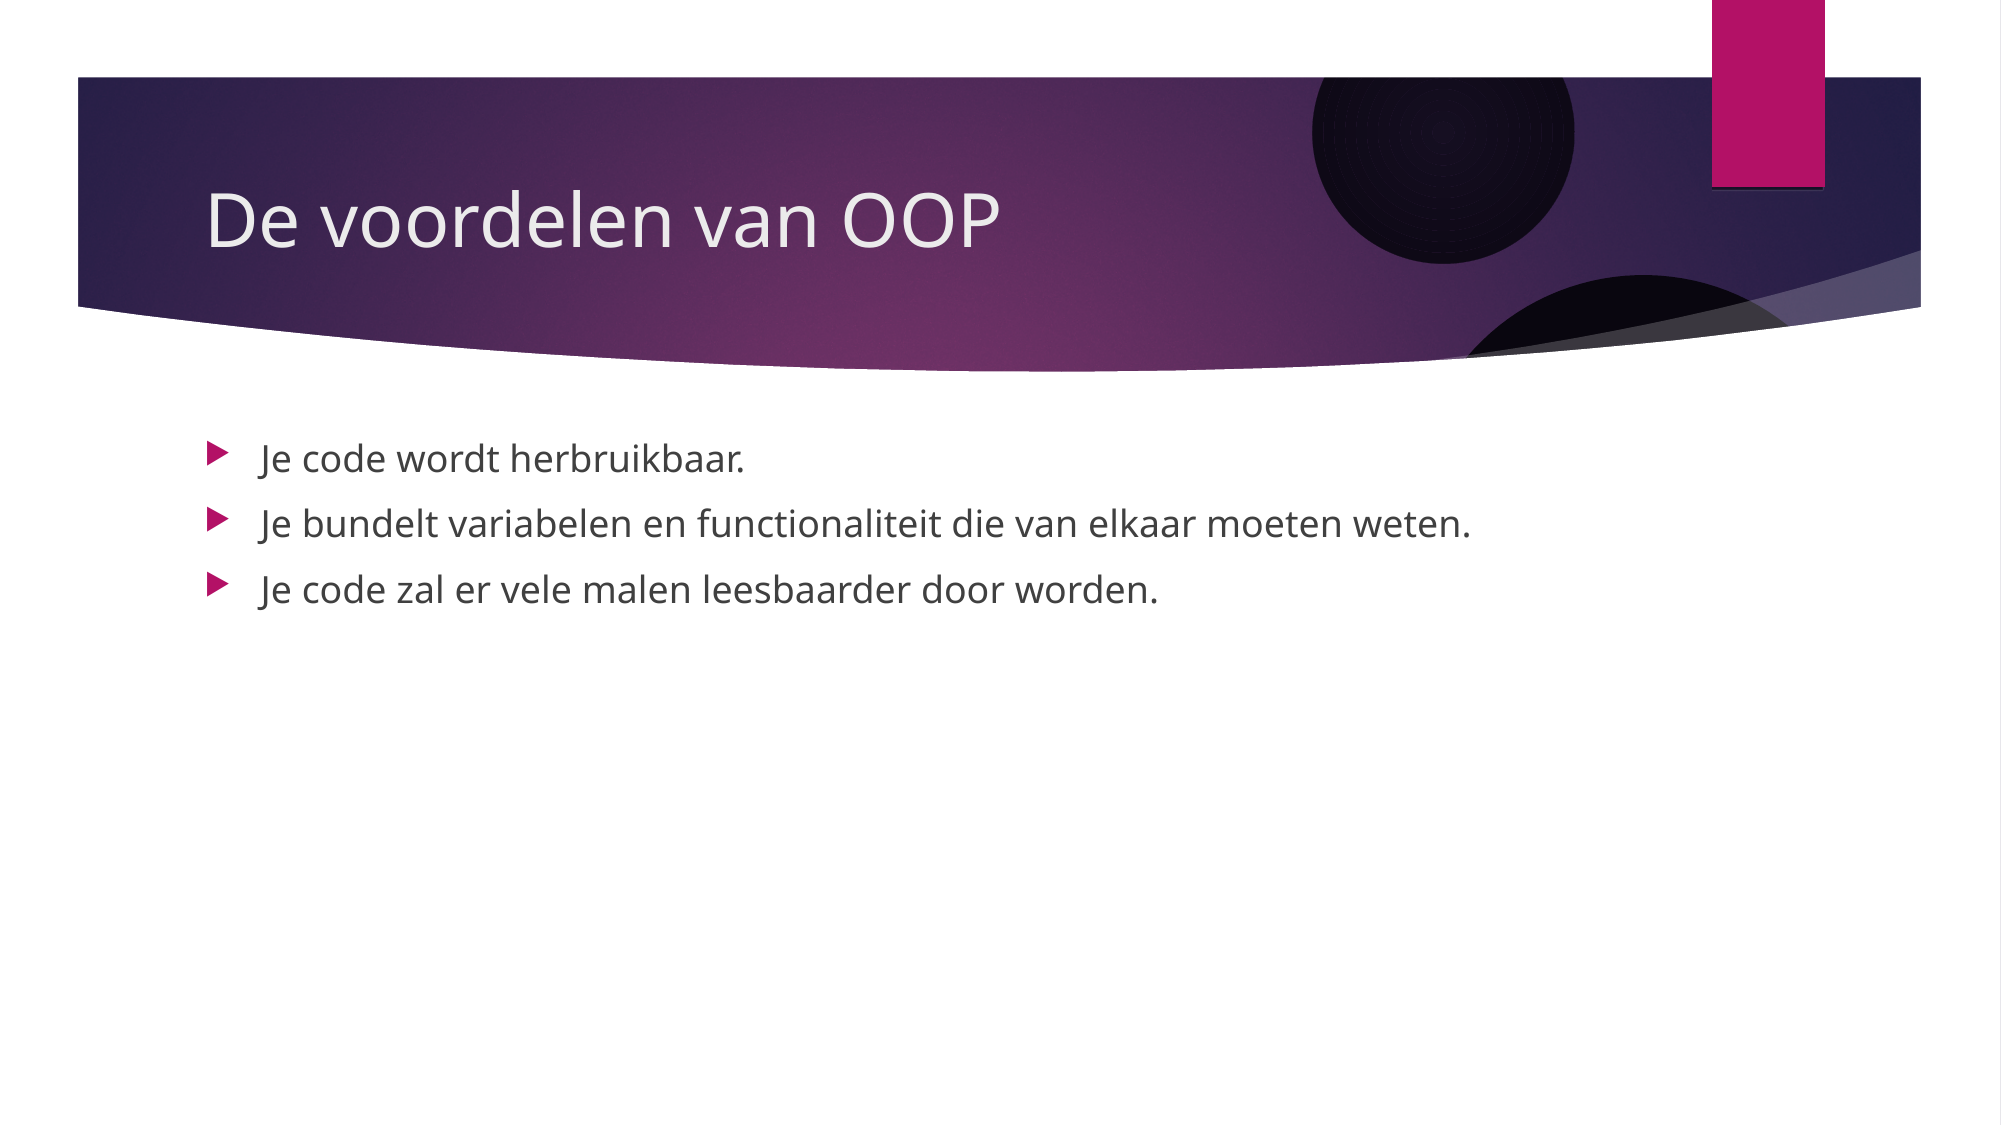

# De voordelen van OOP
Je code wordt herbruikbaar.
Je bundelt variabelen en functionaliteit die van elkaar moeten weten.
Je code zal er vele malen leesbaarder door worden.